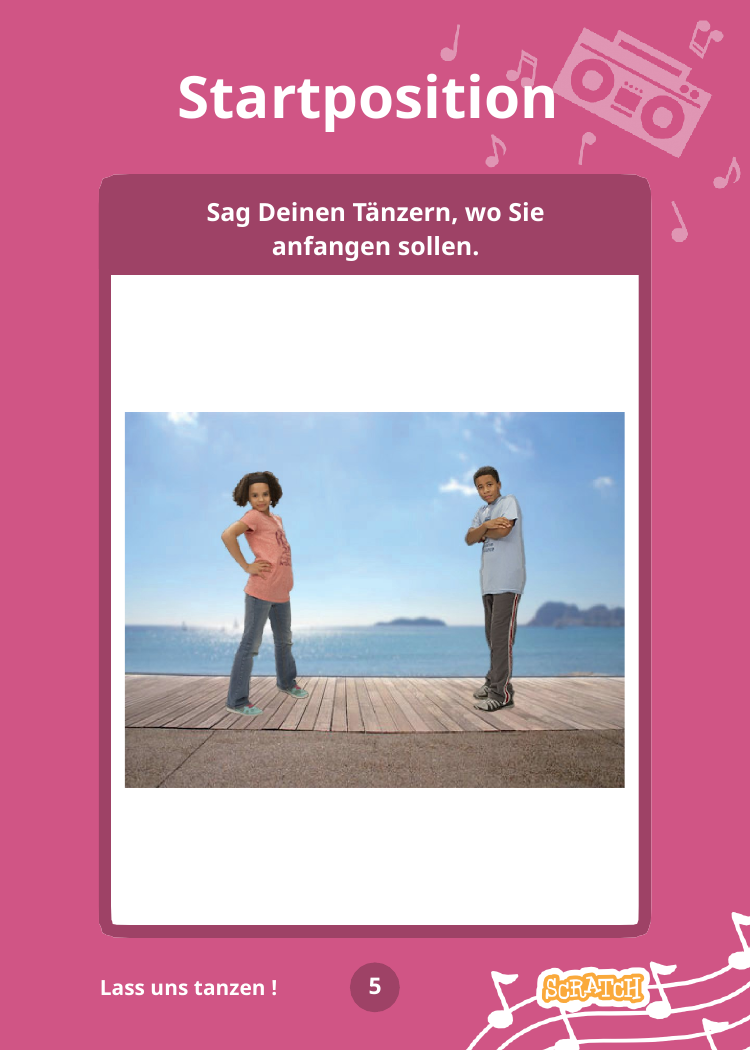

Dance Party!
Startposition
Sag Deinen Tänzern, wo Sie anfangen sollen.
5
Lass uns tanzen !